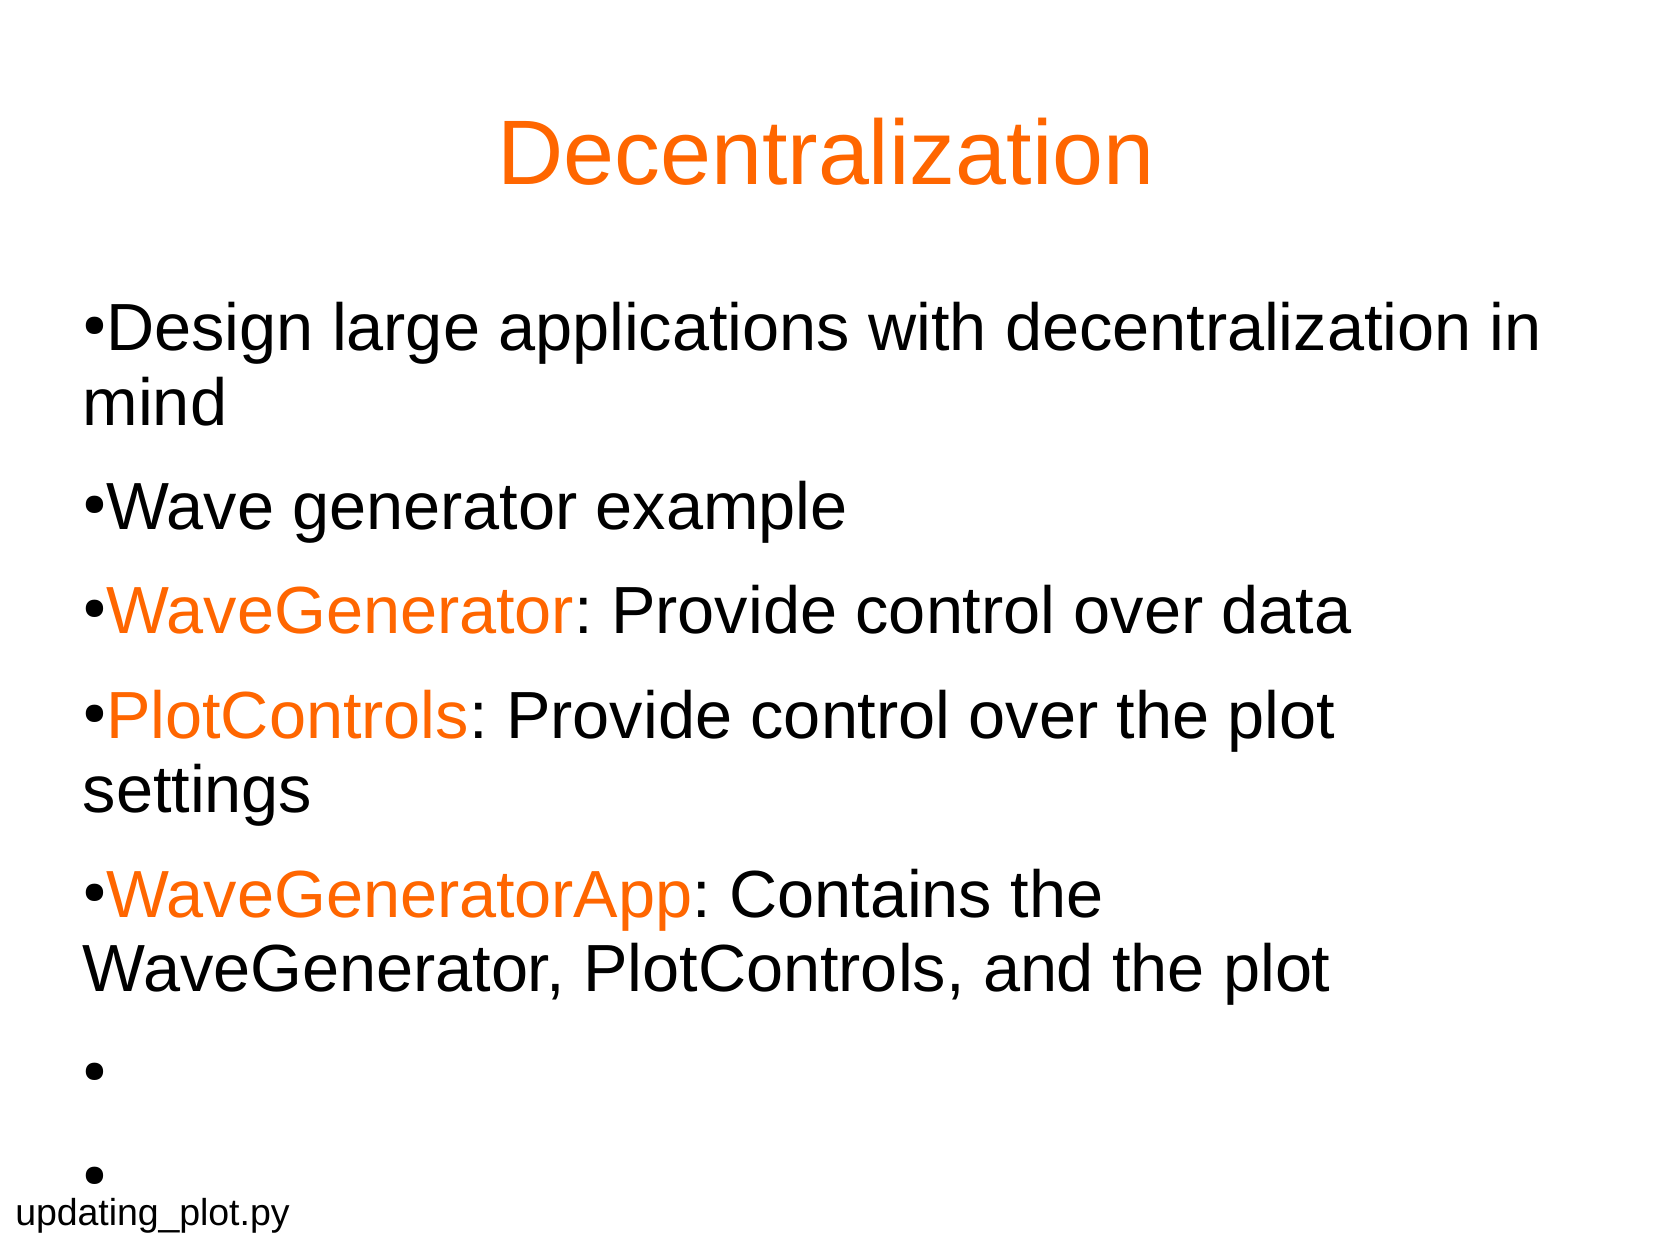

Decentralization
#
Design large applications with decentralization in mind
Wave generator example
WaveGenerator: Provide control over data
PlotControls: Provide control over the plot settings
WaveGeneratorApp: Contains the WaveGenerator, PlotControls, and the plot
updating_plot.py